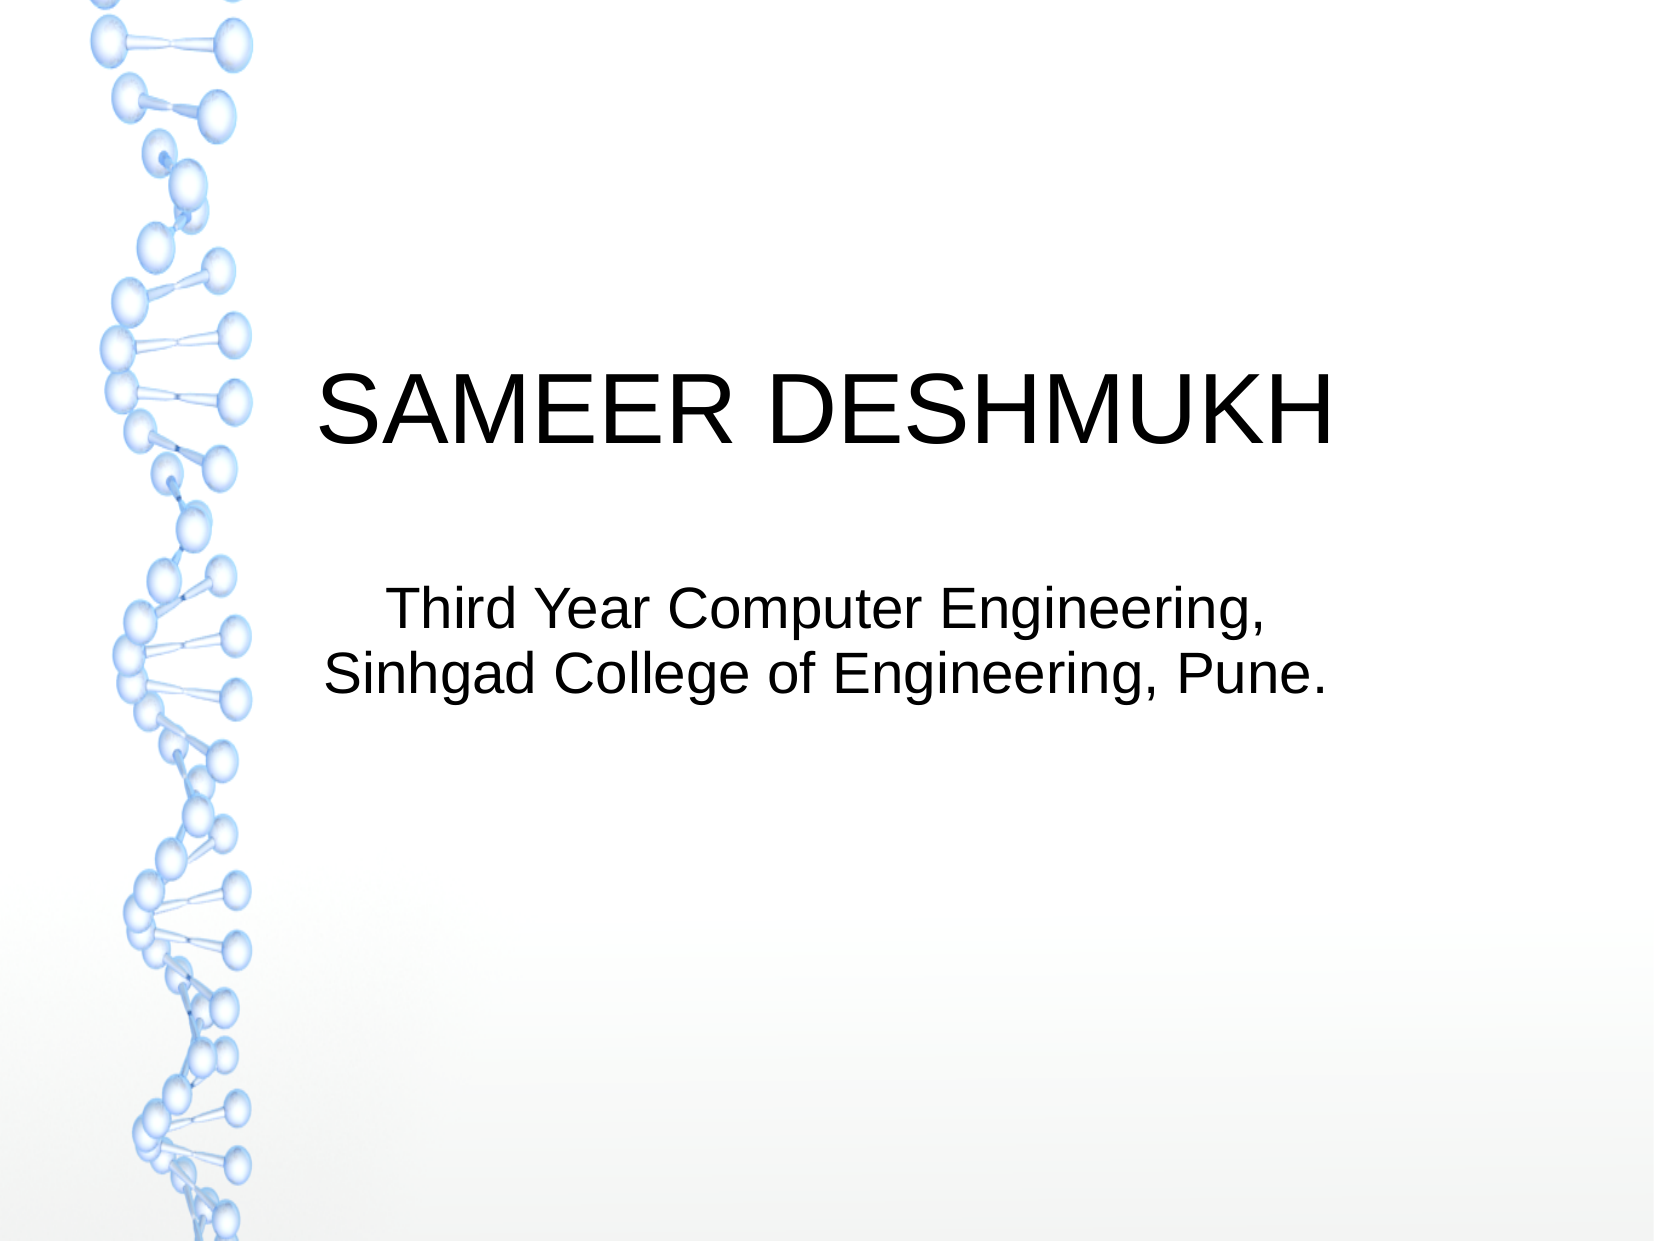

# SAMEER DESHMUKH
Third Year Computer Engineering,
Sinhgad College of Engineering, Pune.